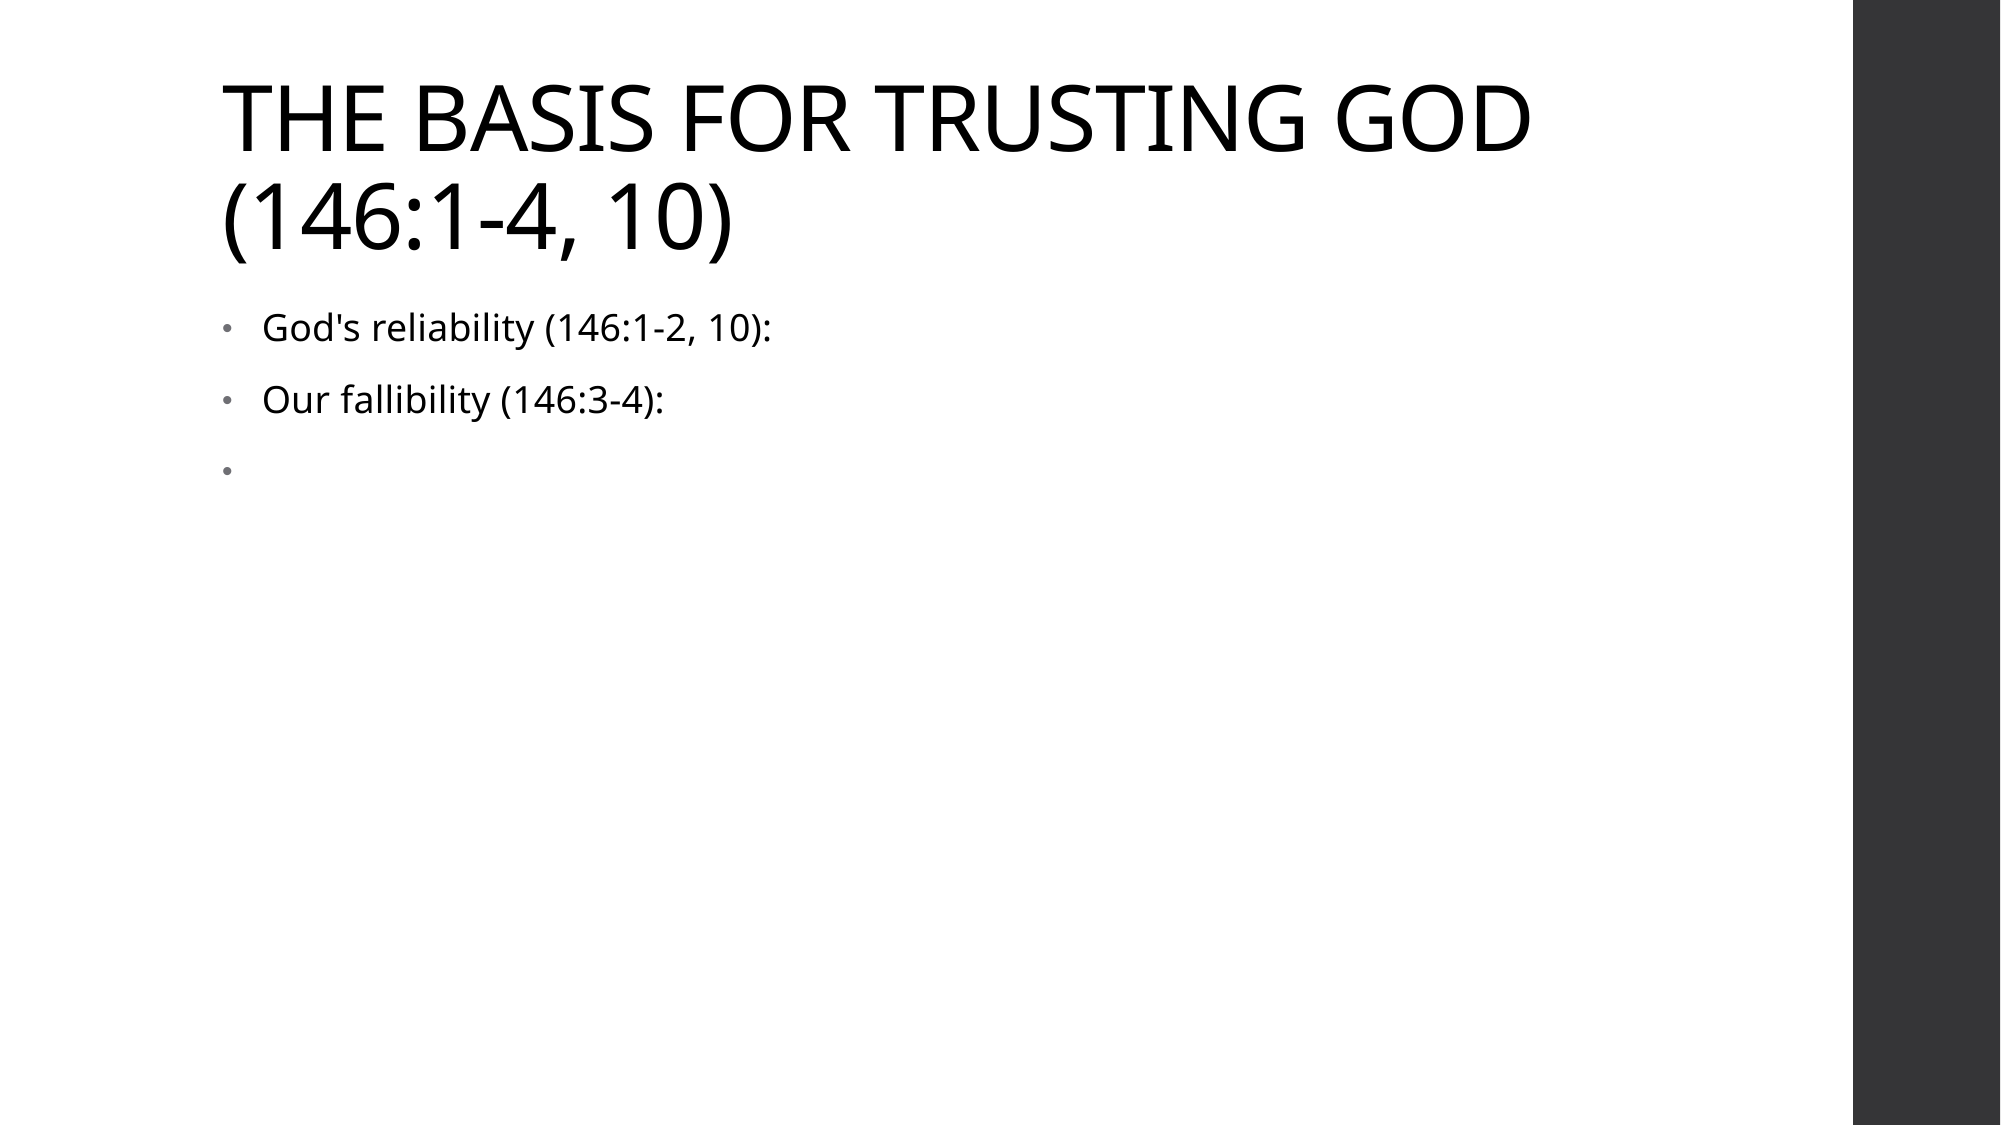

# THE BASIS FOR TRUSTING GOD (146:1-4, 10)
 God's reliability (146:1-2, 10):
 Our fallibility (146:3-4):